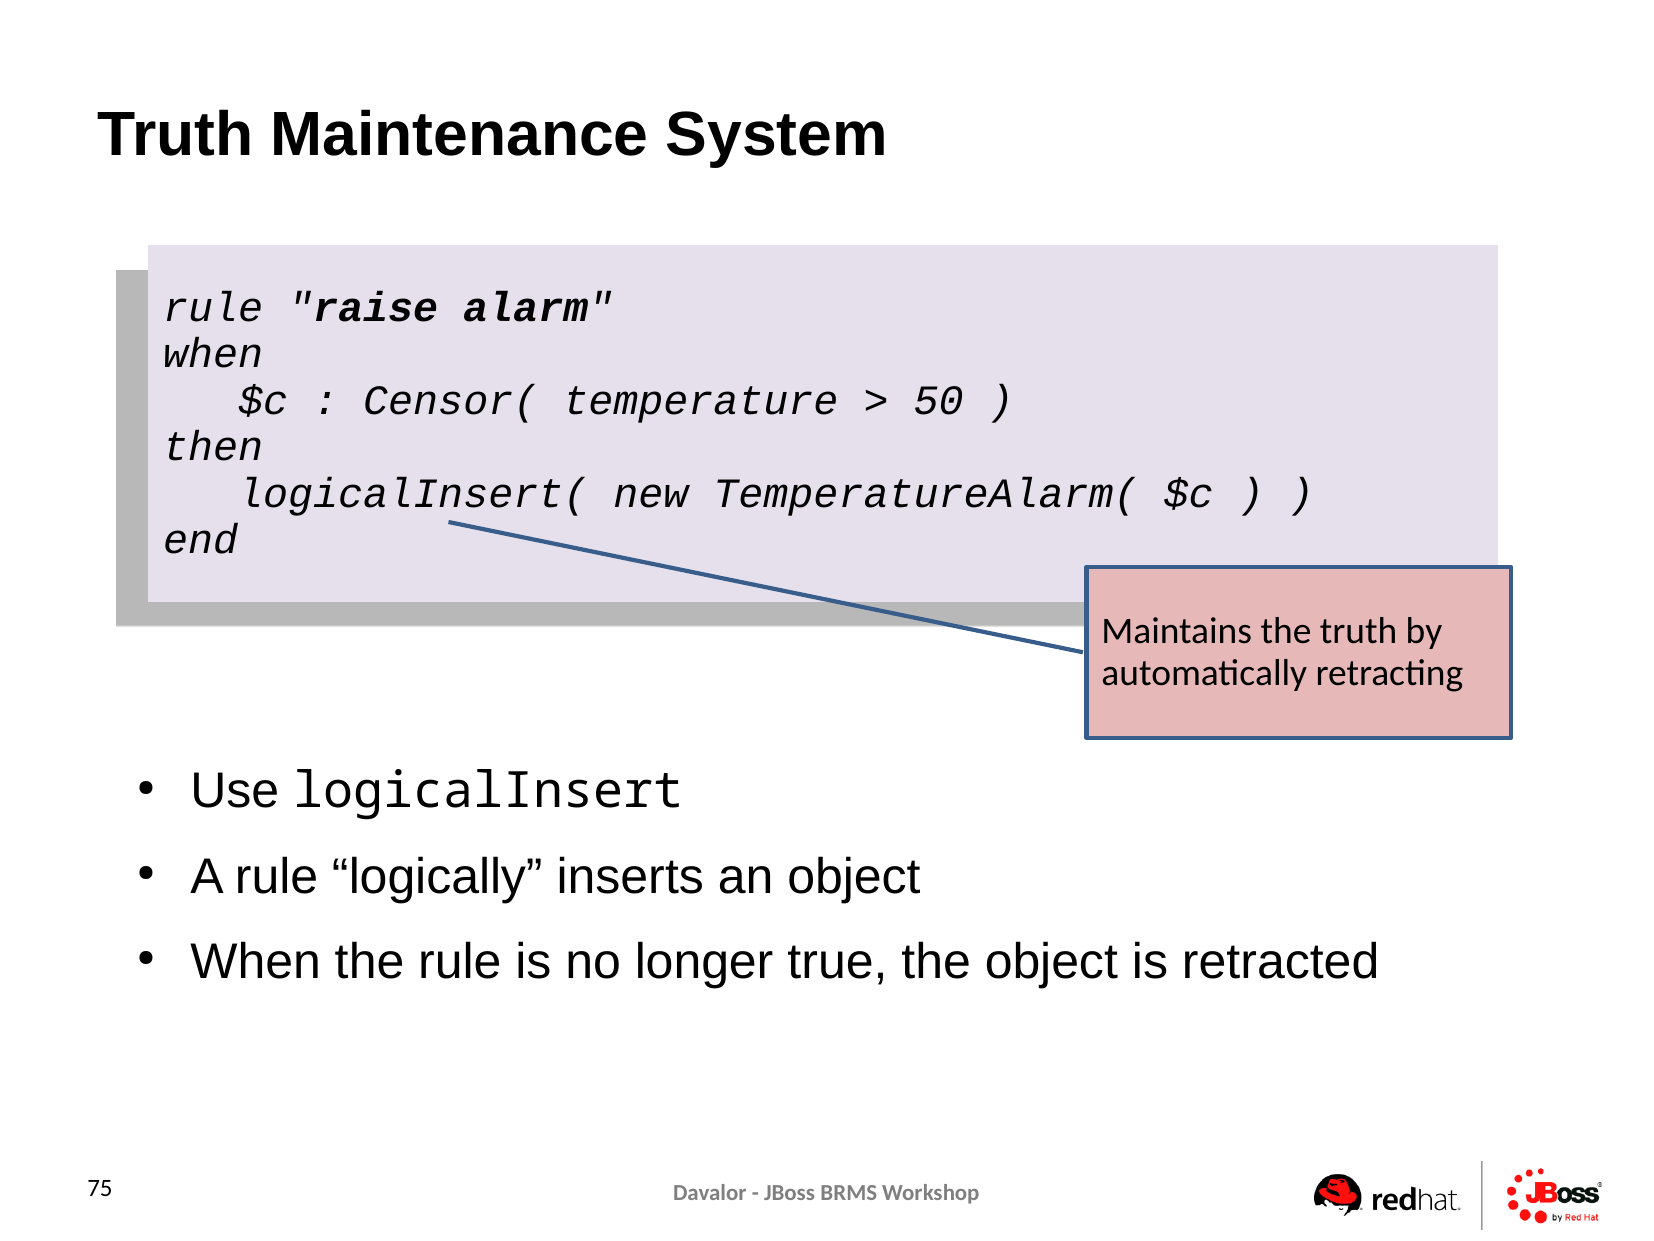

# Truth Maintenance System
rule "raise alarm"
when
 $c : Censor( temperature > 50 )
then
 logicalInsert( new TemperatureAlarm( $c ) )
end
Maintains the truth by automatically retracting
Use logicalInsert
A rule “logically” inserts an object
When the rule is no longer true, the object is retracted